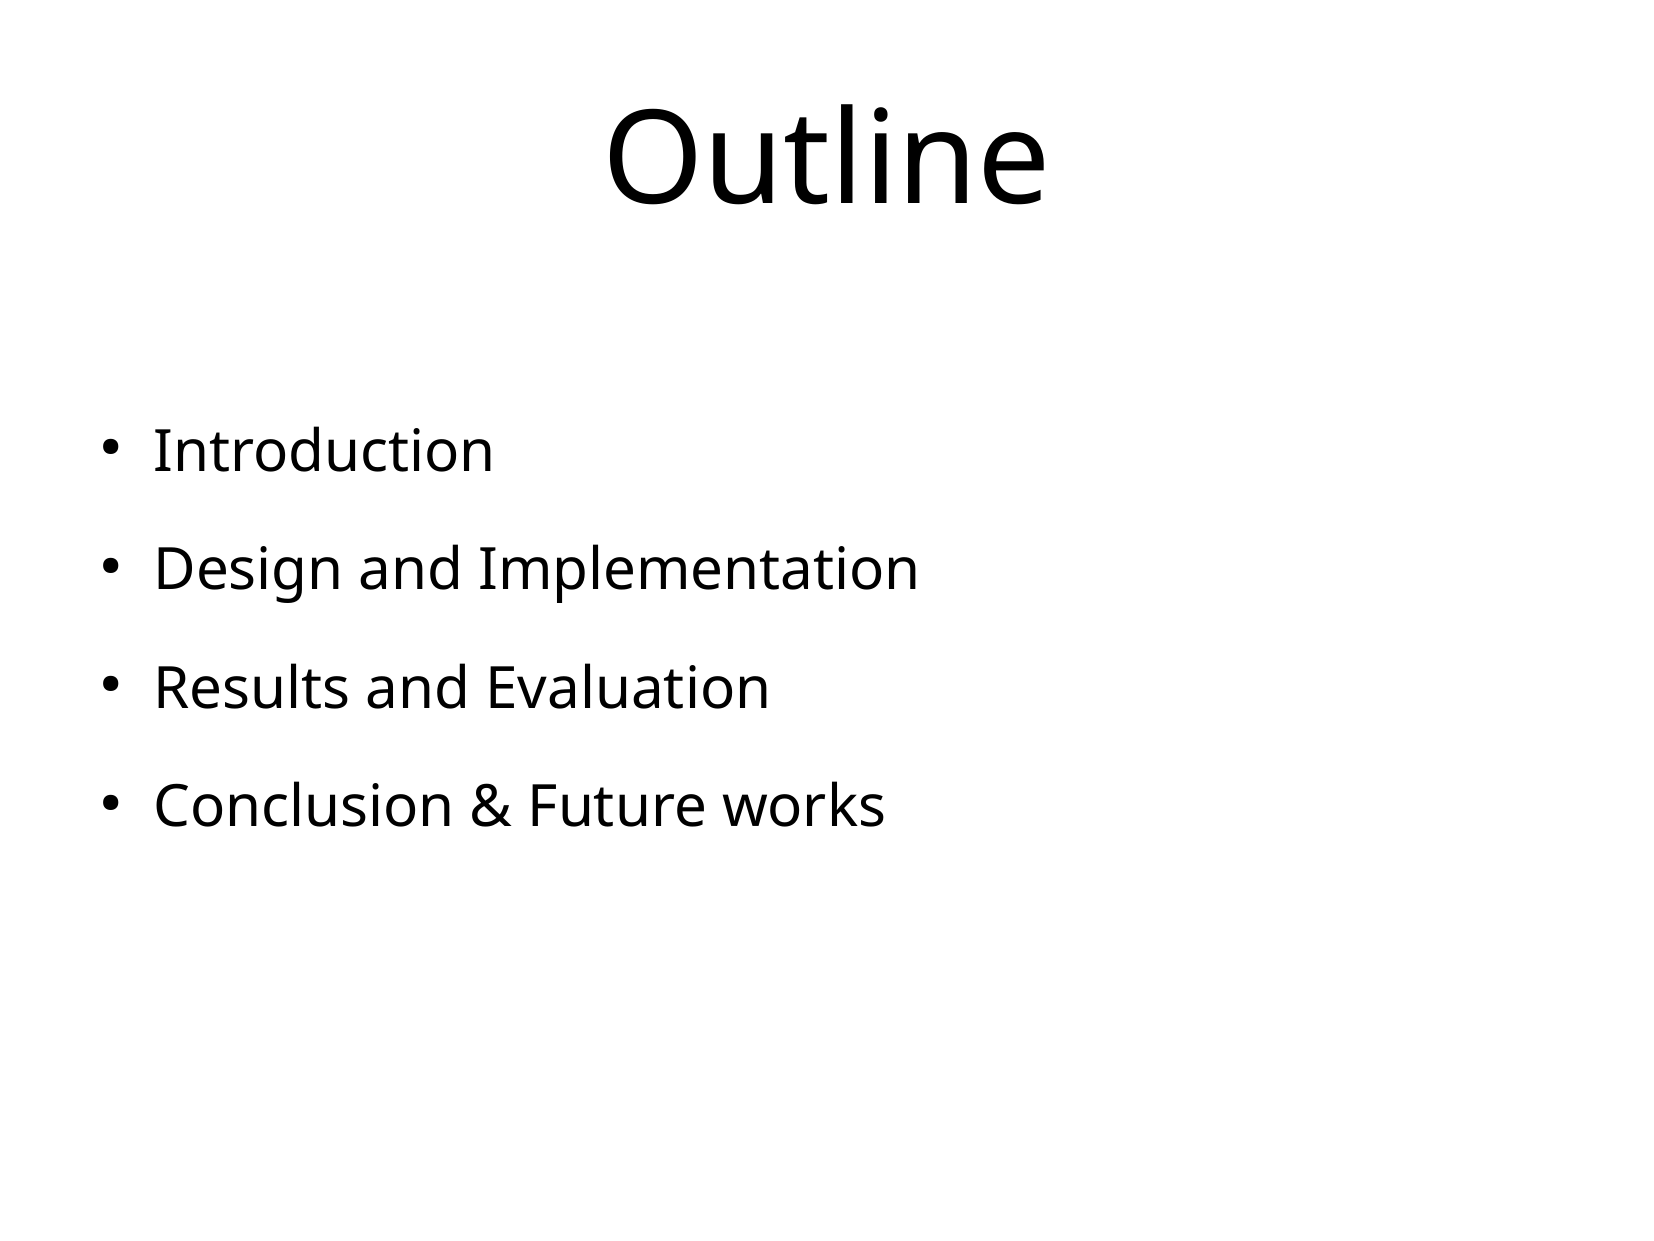

# Outline
Introduction
Design and Implementation
Results and Evaluation
Conclusion & Future works